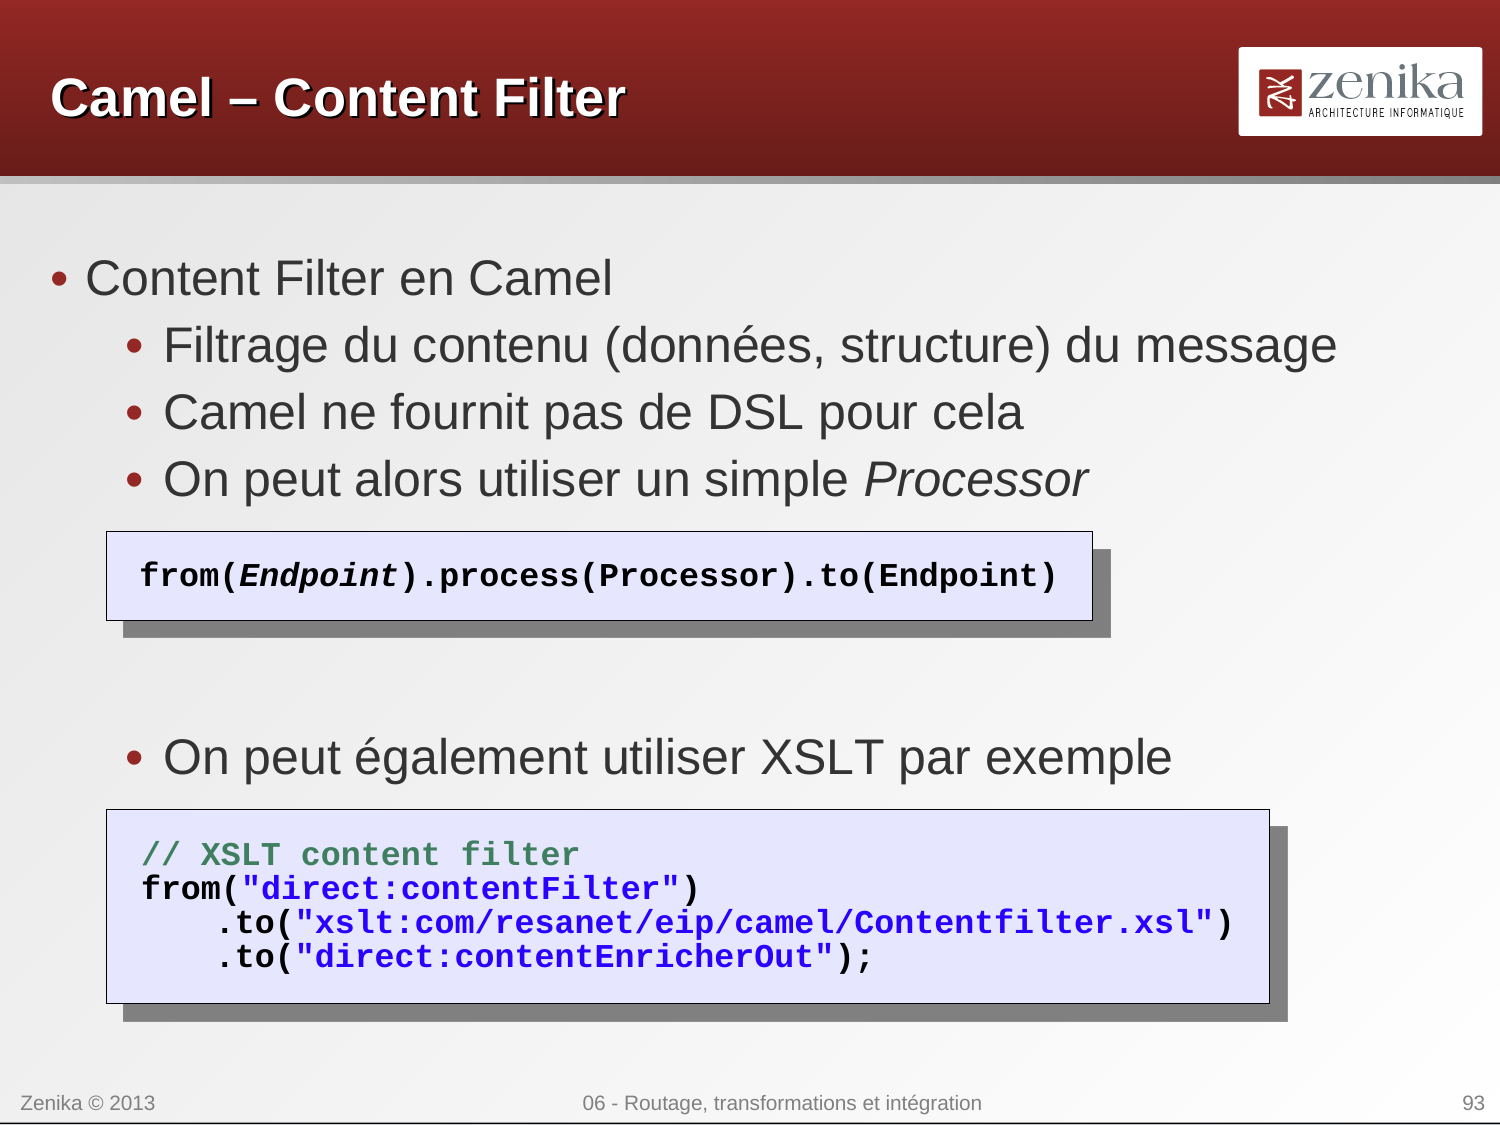

# Camel – Content Filter
Content Filter en Camel
Filtrage du contenu (données, structure) du message
Camel ne fournit pas de DSL pour cela
On peut alors utiliser un simple Processor
On peut également utiliser XSLT par exemple
from(Endpoint).process(Processor).to(Endpoint)
// XSLT content filter
from("direct:contentFilter")
	.to("xslt:com/resanet/eip/camel/Contentfilter.xsl")
	.to("direct:contentEnricherOut");